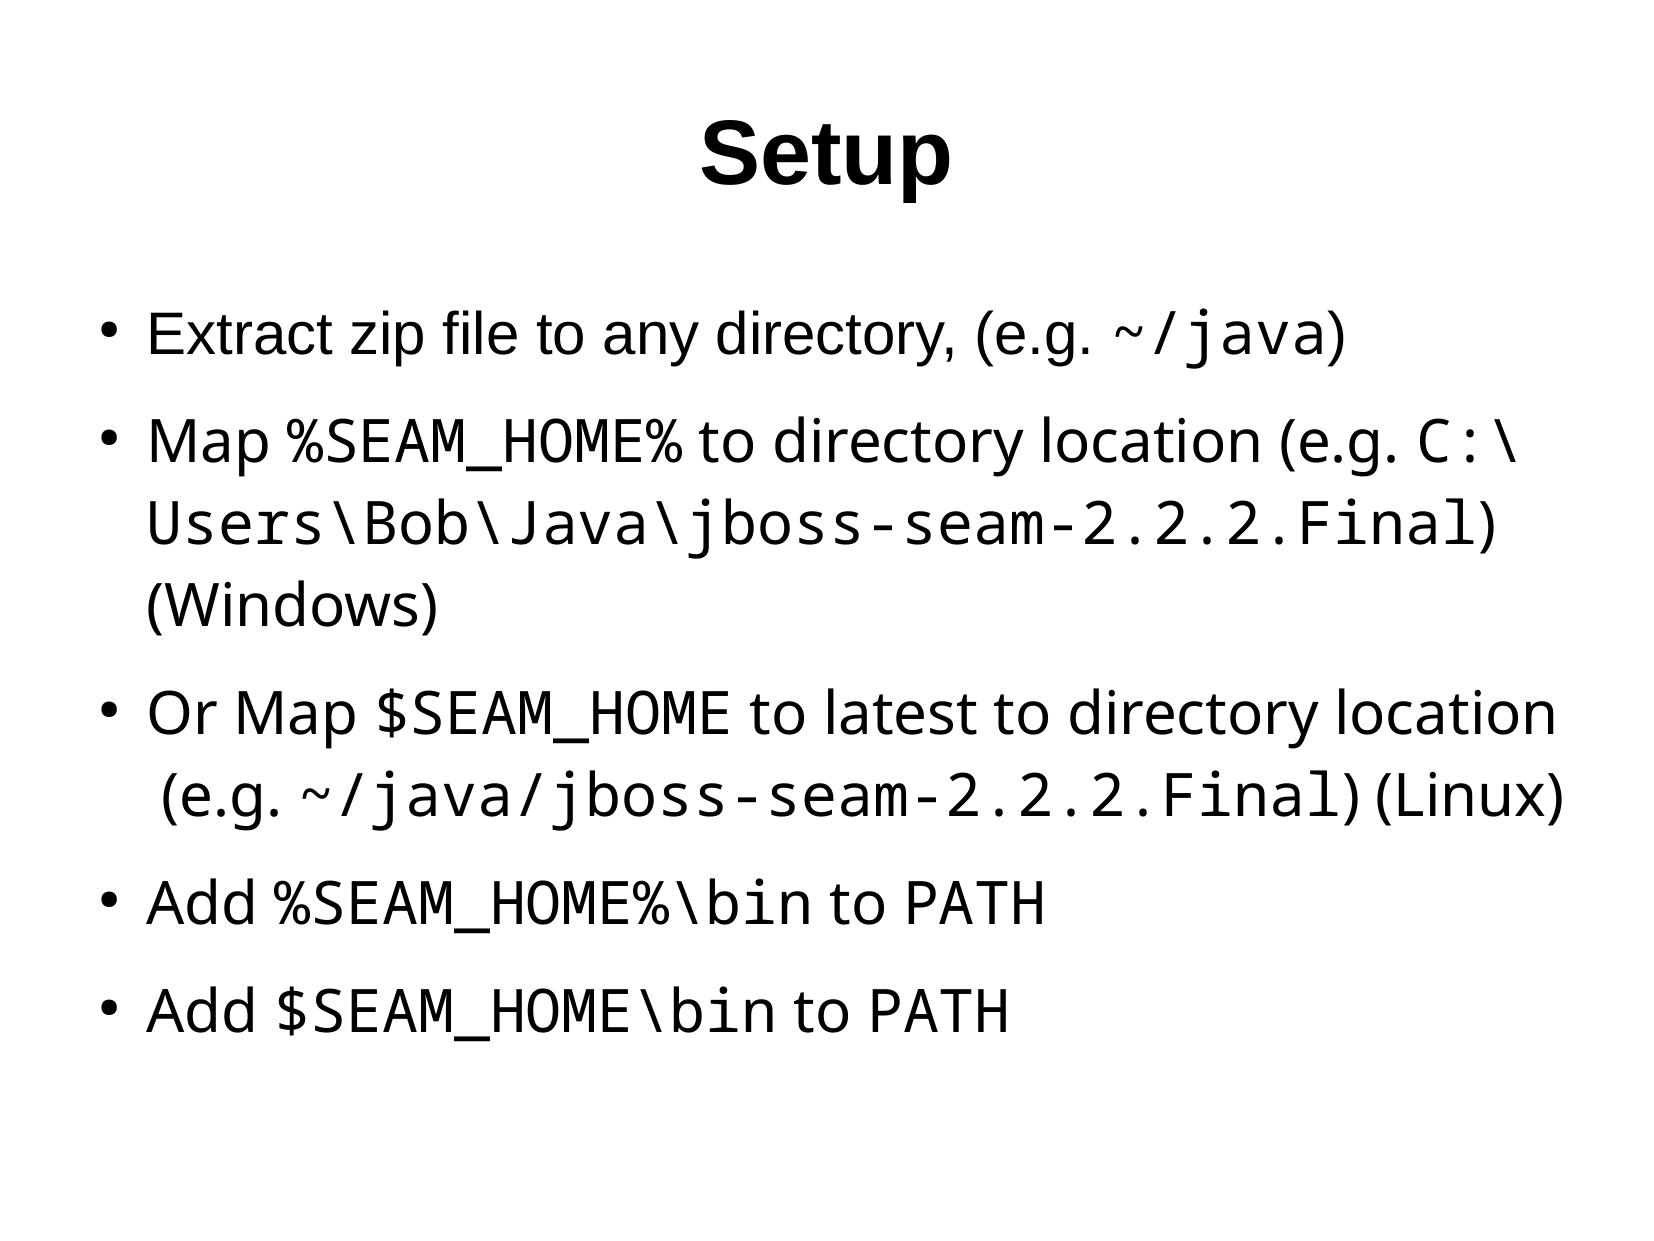

# Setup
Extract zip file to any directory, (e.g. ~/java)
Map %SEAM_HOME% to directory location (e.g. C:\Users\Bob\Java\jboss-seam-2.2.2.Final) (Windows)
Or Map $SEAM_HOME to latest to directory location (e.g. ~/java/jboss-seam-2.2.2.Final) (Linux)
Add %SEAM_HOME%\bin to PATH
Add $SEAM_HOME\bin to PATH